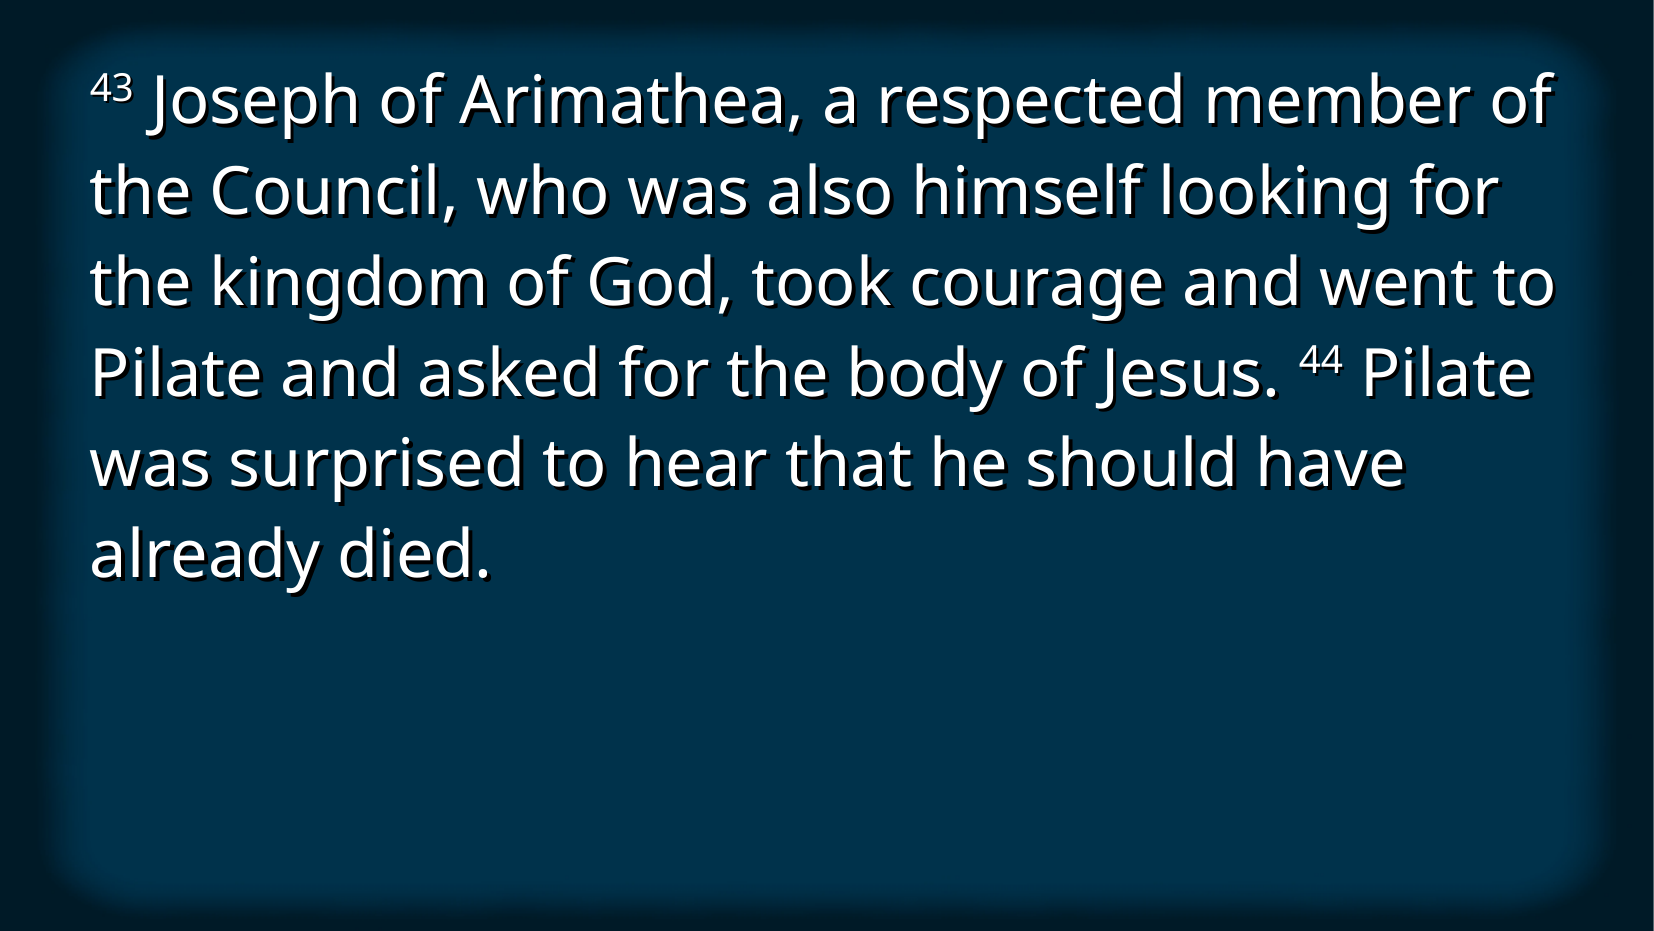

43 Joseph of Arimathea, a respected member of the Council, who was also himself looking for the kingdom of God, took courage and went to Pilate and asked for the body of Jesus. 44 Pilate was surprised to hear that he should have already died.